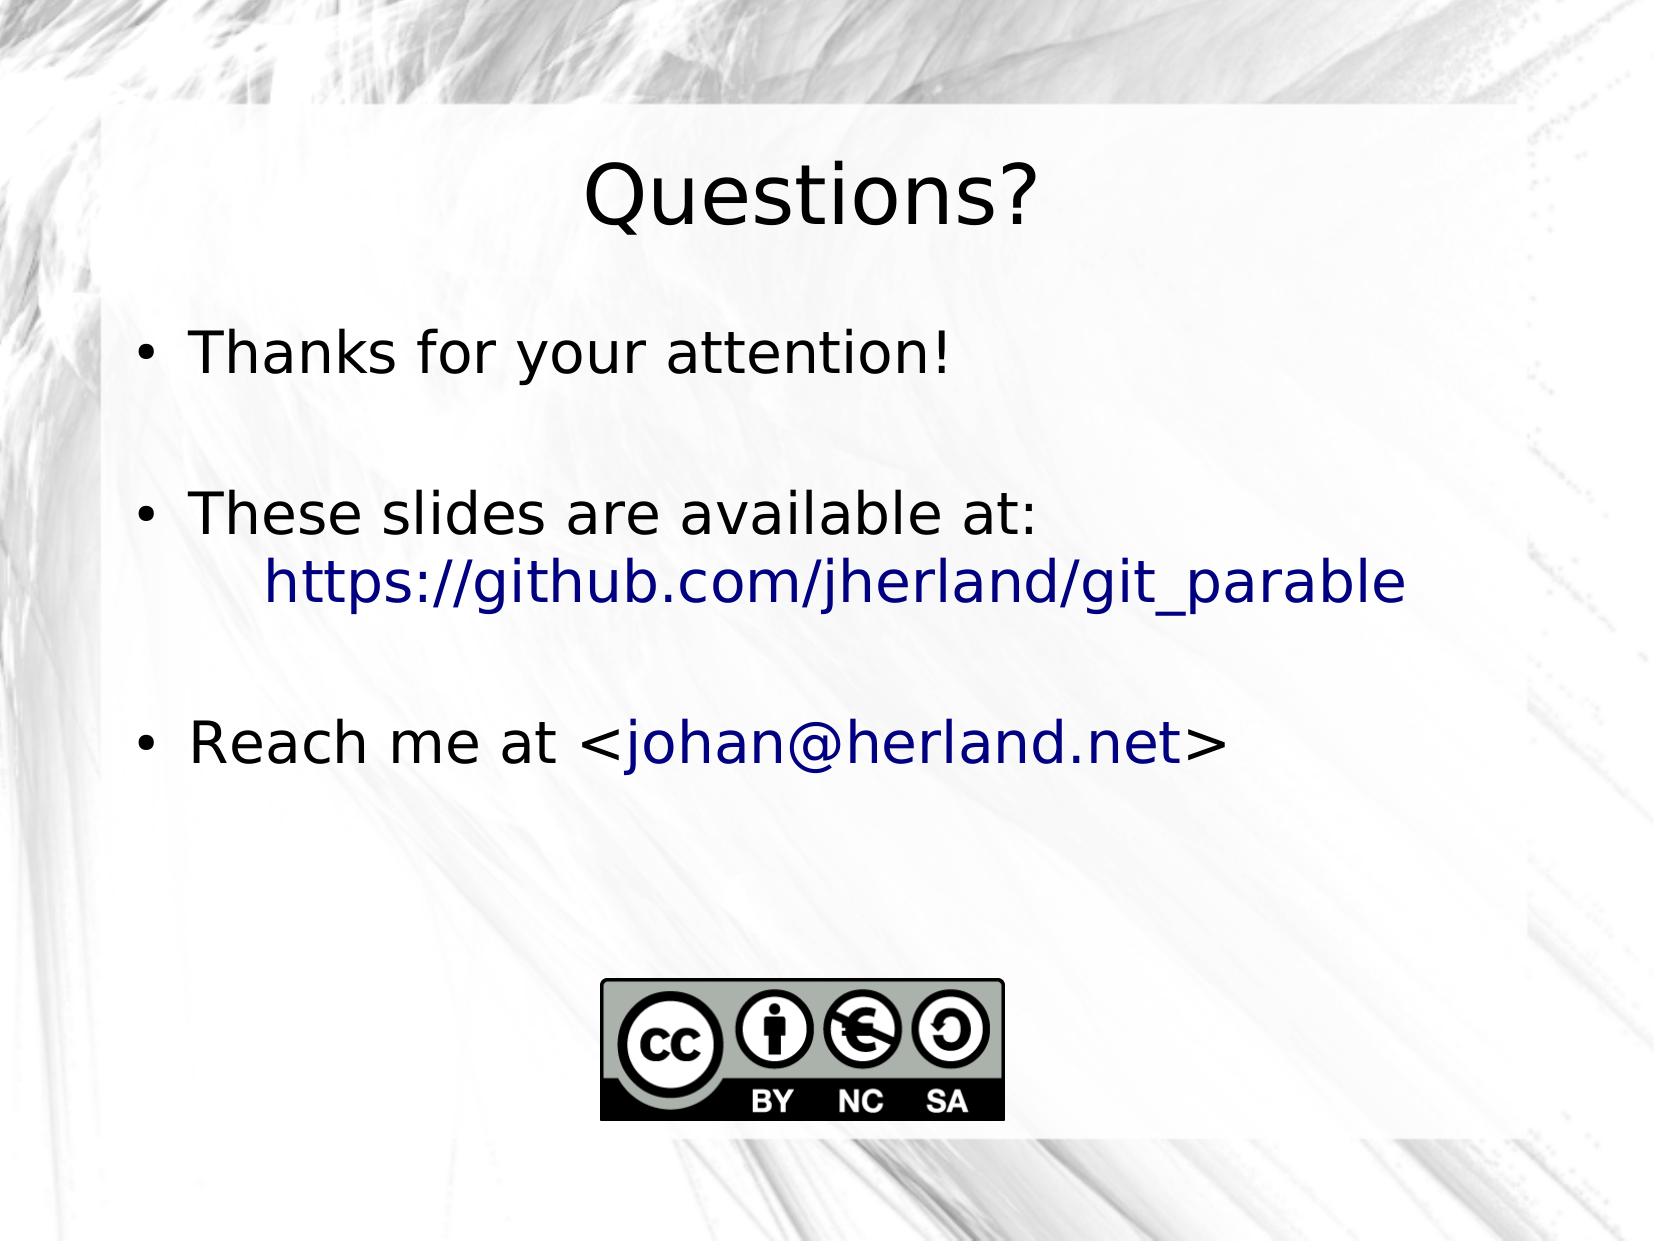

# Questions?
Thanks for your attention!
These slides are available at:
	https://github.com/jherland/git_parable
Reach me at <johan@herland.net>